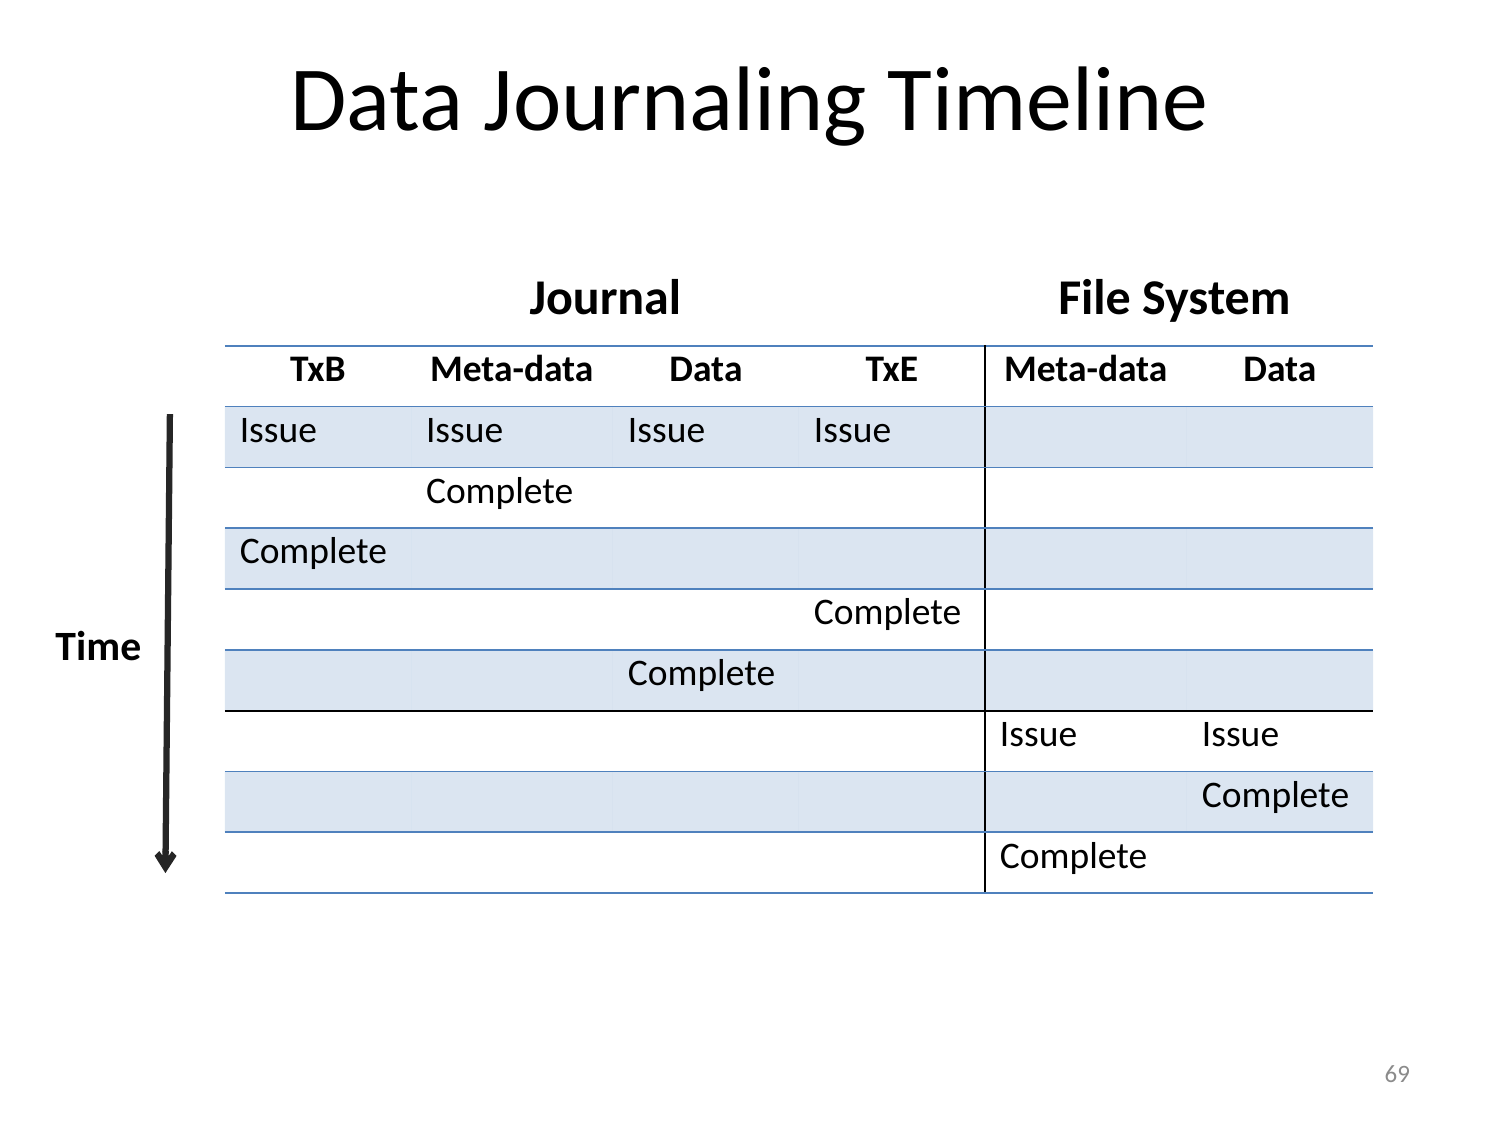

# Data Journaling Timeline
Journal
File System
| TxB | Meta-data | Data | TxE | Meta-data | Data |
| --- | --- | --- | --- | --- | --- |
| Issue | Issue | Issue | Issue | | |
| | Complete | | | | |
| Complete | | | | | |
| | | | Complete | | |
| | | Complete | | | |
| | | | | Issue | Issue |
| | | | | | Complete |
| | | | | Complete | |
Time